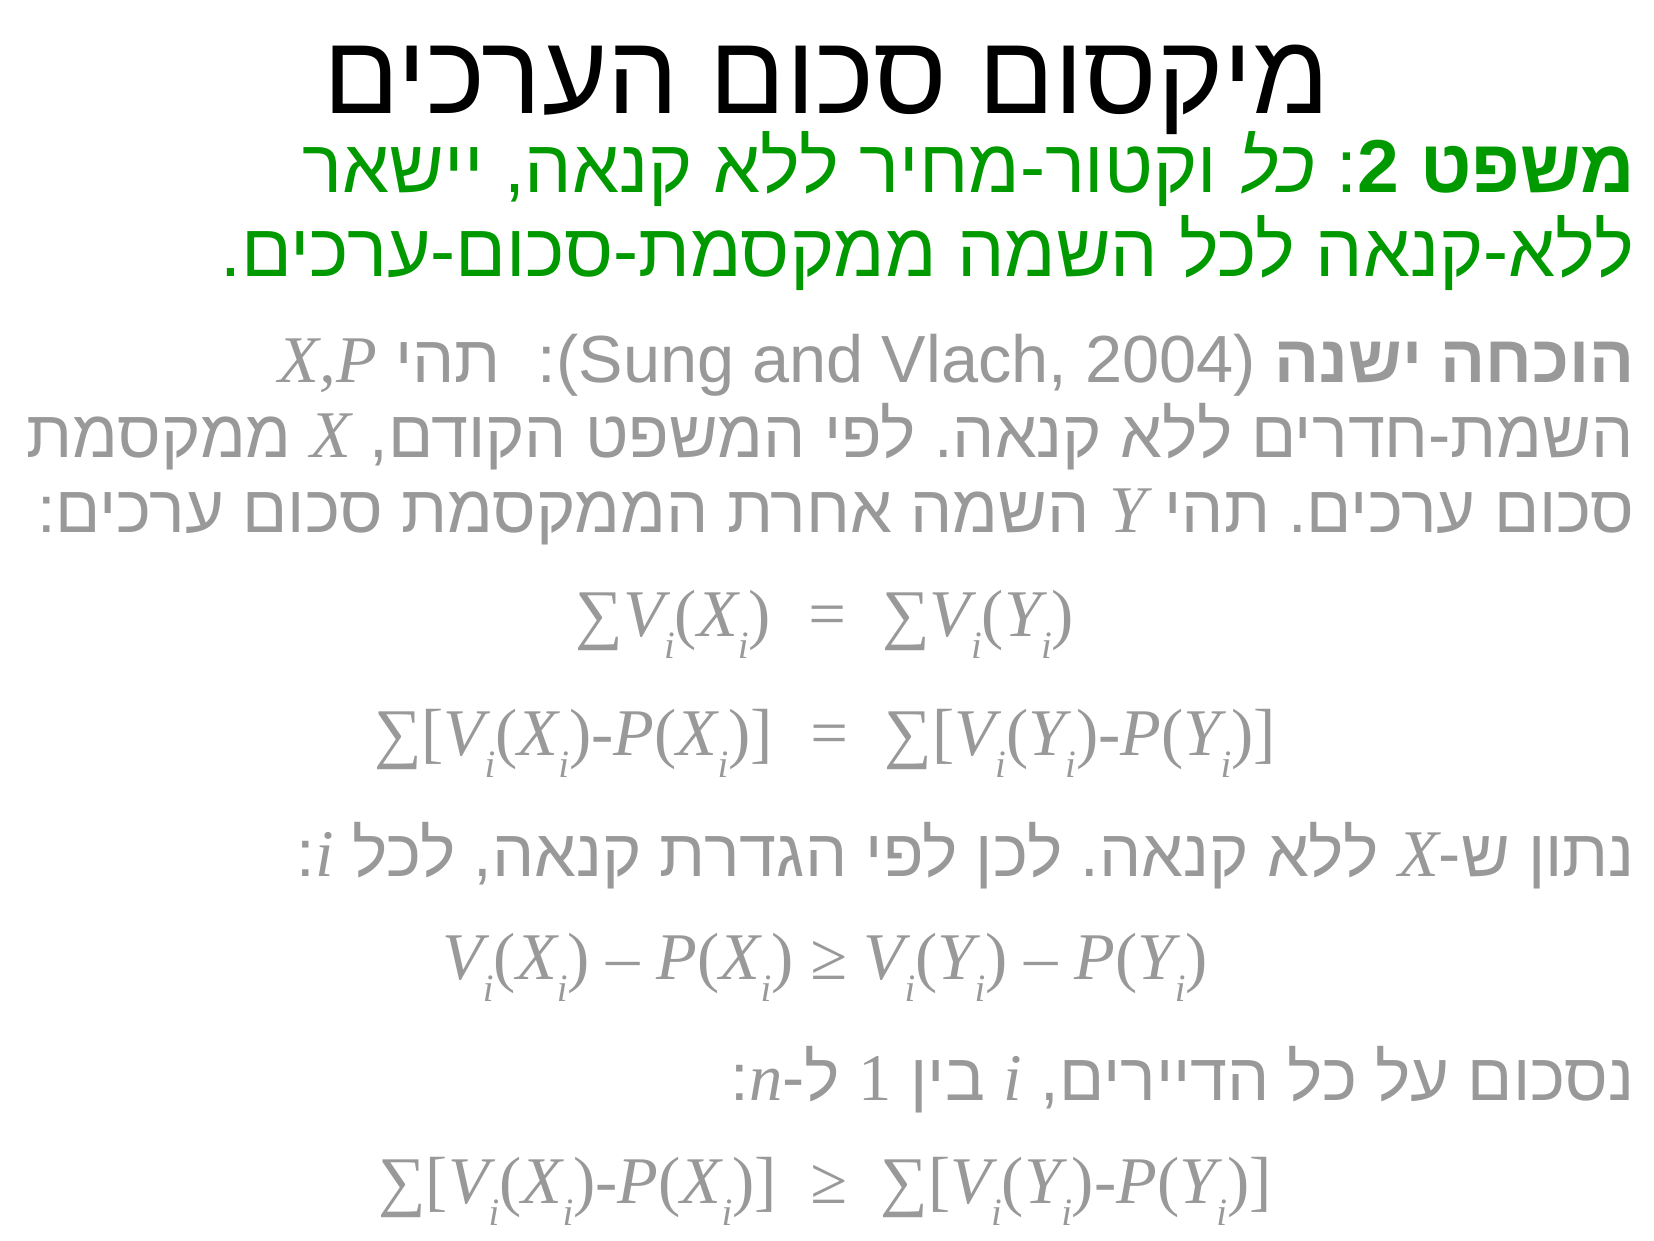

# מיקסום סכום הערכים
משפט 2: כל וקטור-מחיר ללא קנאה, יישאר ללא-קנאה לכל השמה ממקסמת-סכום-ערכים.
הוכחה ישנה (Sung and Vlach, 2004): תהי X,P השמת-חדרים ללא קנאה. לפי המשפט הקודם, X ממקסמת סכום ערכים. תהי Y השמה אחרת הממקסמת סכום ערכים:
∑Vi(Xi) = ∑Vi(Yi)
∑[Vi(Xi)-P(Xi)] = ∑[Vi(Yi)-P(Yi)]
נתון ש-X ללא קנאה. לכן לפי הגדרת קנאה, לכל i:
Vi(Xi) – P(Xi) ≥ Vi(Yi) – P(Yi)
נסכום על כל הדיירים, i בין 1 ל-n:
∑[Vi(Xi)-P(Xi)] ≥ ∑[Vi(Yi)-P(Yi)]